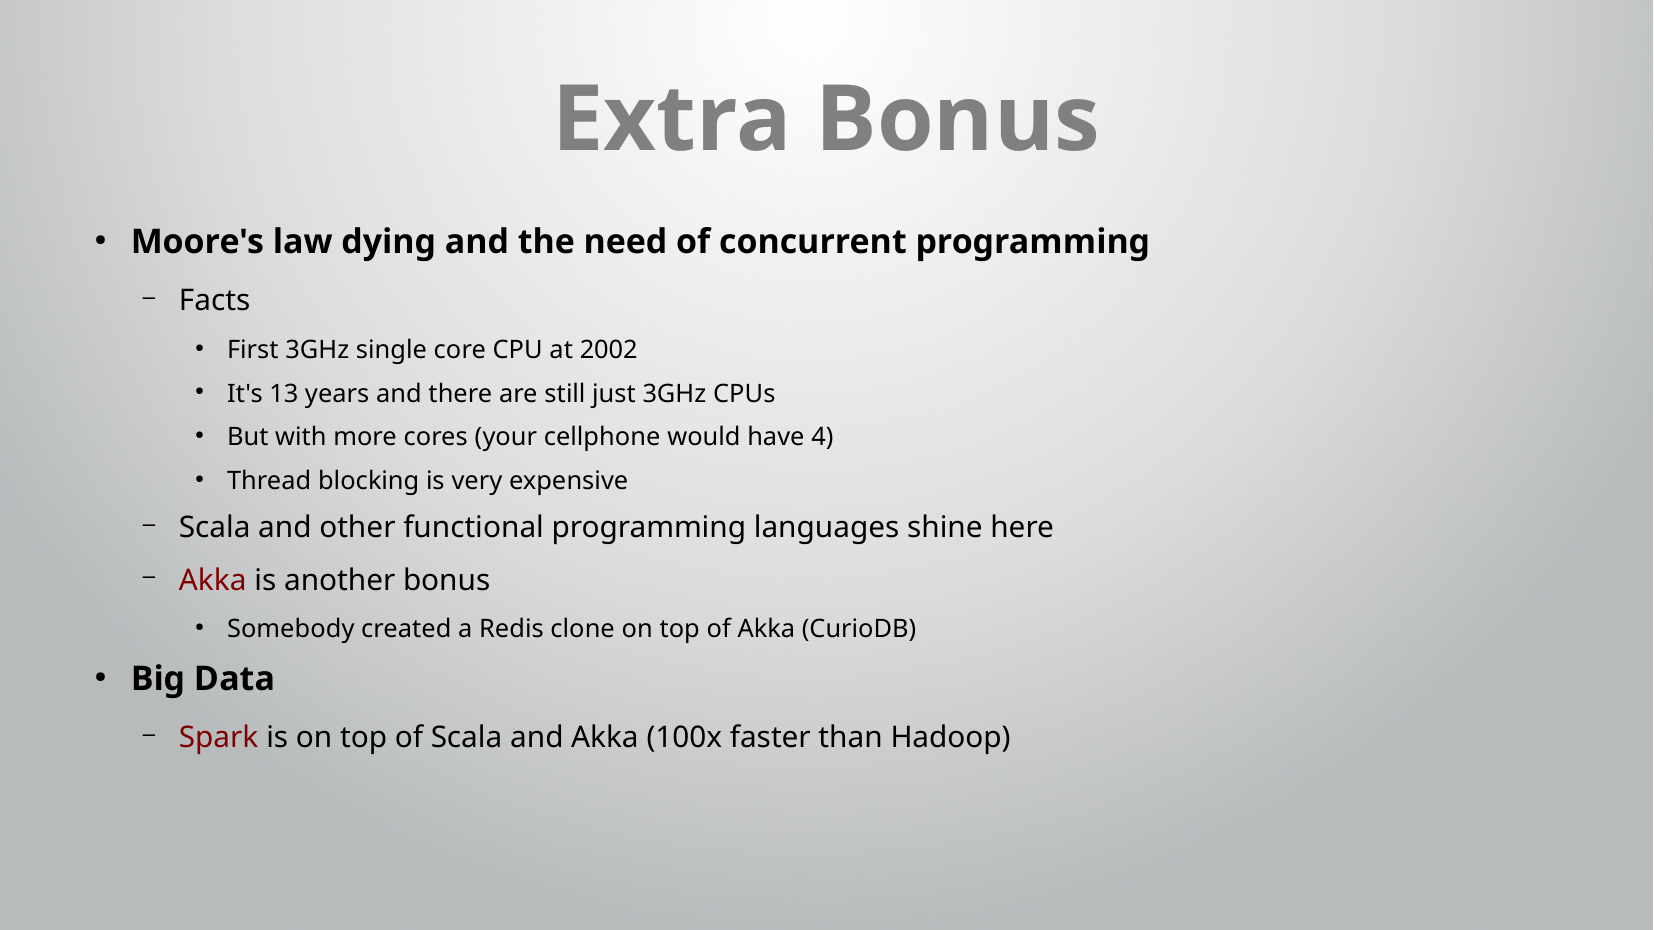

# Extra Bonus
Moore's law dying and the need of concurrent programming
Facts
First 3GHz single core CPU at 2002
It's 13 years and there are still just 3GHz CPUs
But with more cores (your cellphone would have 4)
Thread blocking is very expensive
Scala and other functional programming languages shine here
Akka is another bonus
Somebody created a Redis clone on top of Akka (CurioDB)
Big Data
Spark is on top of Scala and Akka (100x faster than Hadoop)